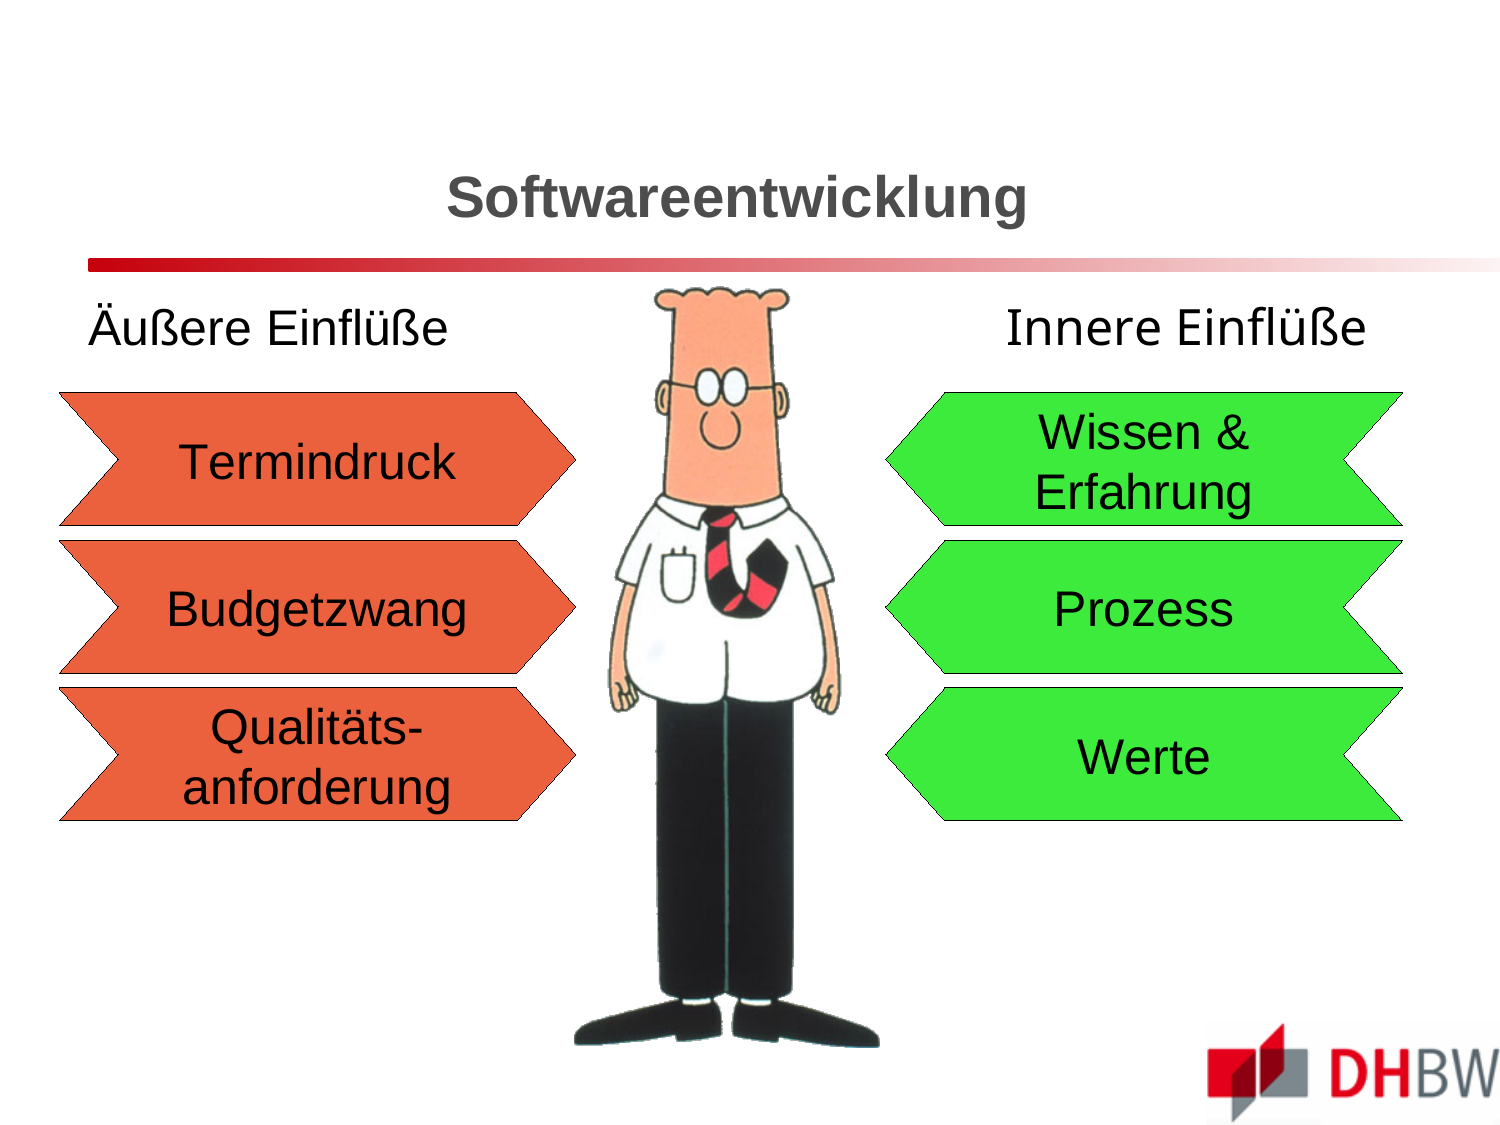

# Softwareentwicklung
Äußere Einflüße
Innere Einflüße
Termindruck
Wissen &
Erfahrung
Budgetzwang
Prozess
Qualitäts-
anforderung
Werte